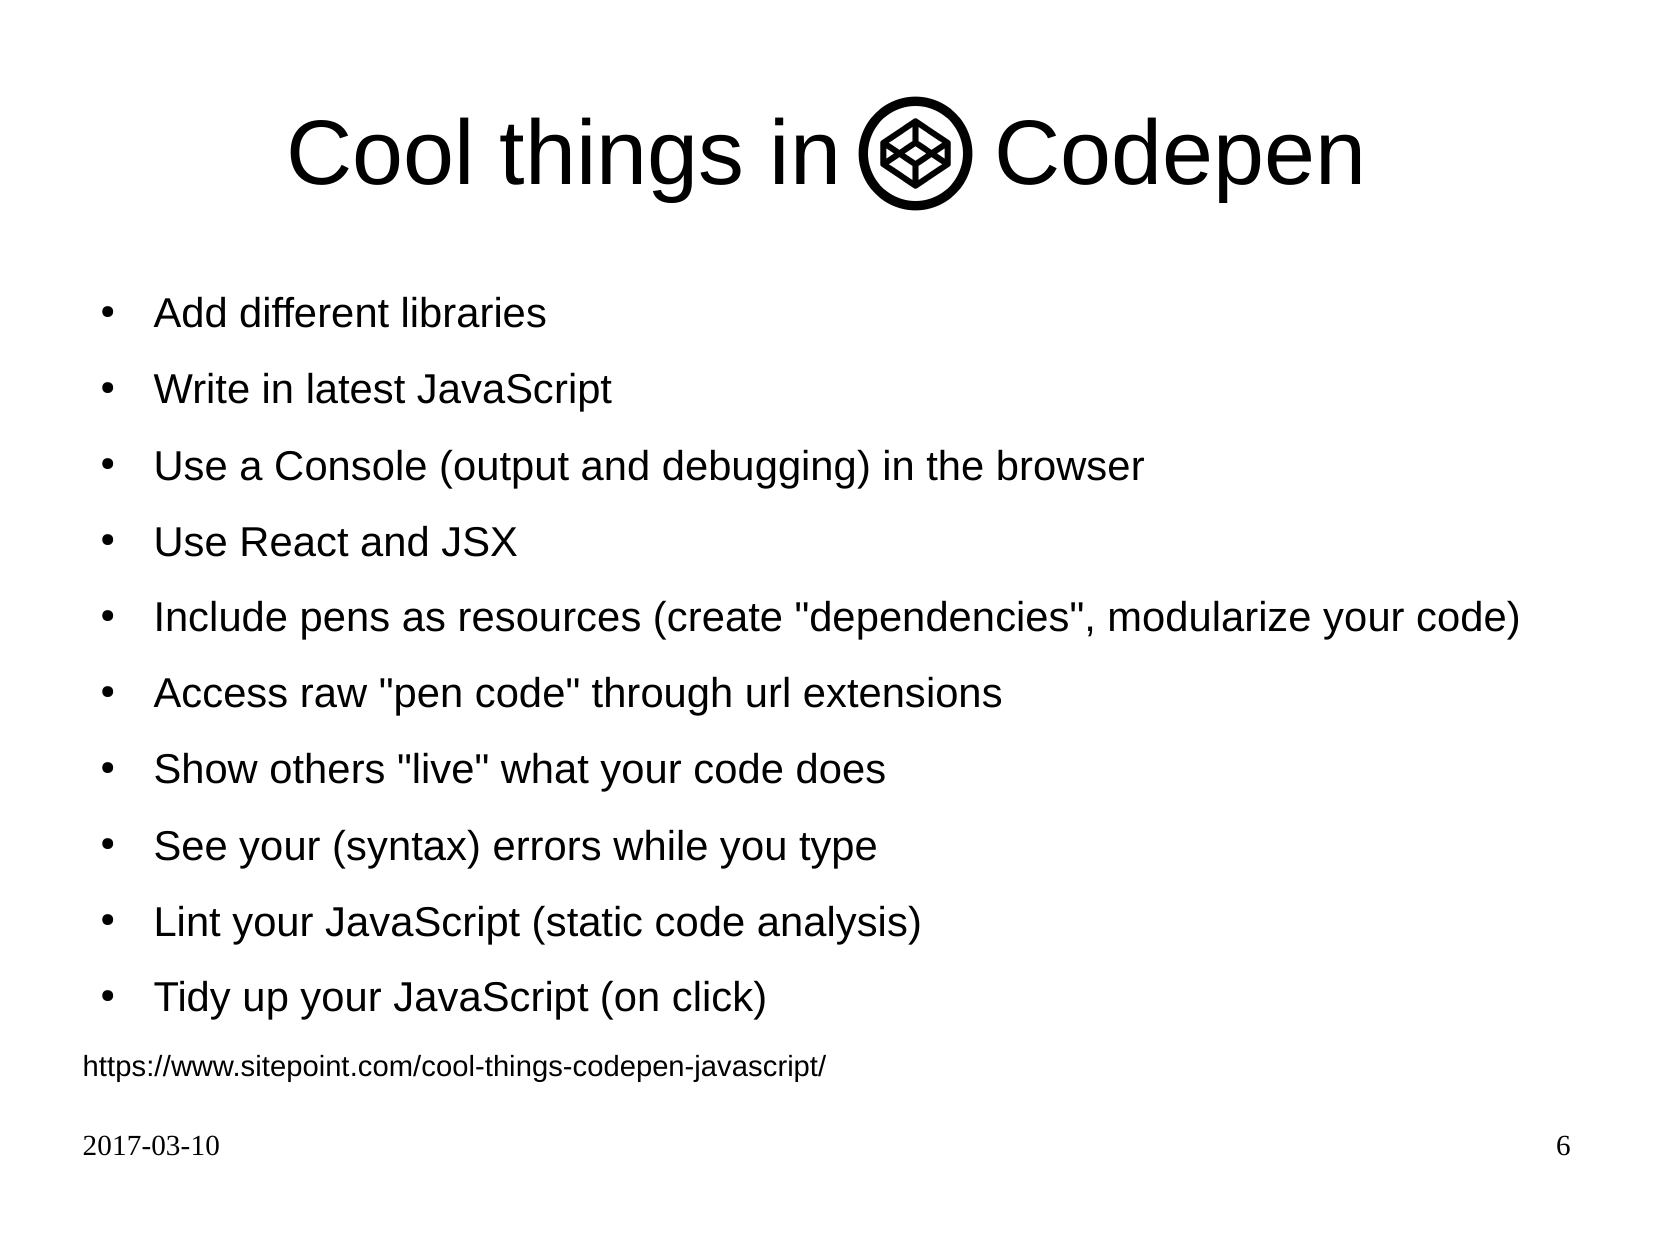

# Cool things in Codepen
Add different libraries
Write in latest JavaScript
Use a Console (output and debugging) in the browser
Use React and JSX
Include pens as resources (create "dependencies", modularize your code)
Access raw "pen code" through url extensions
Show others "live" what your code does
See your (syntax) errors while you type
Lint your JavaScript (static code analysis)
Tidy up your JavaScript (on click)
https://www.sitepoint.com/cool-things-codepen-javascript/
2017-03-10
6